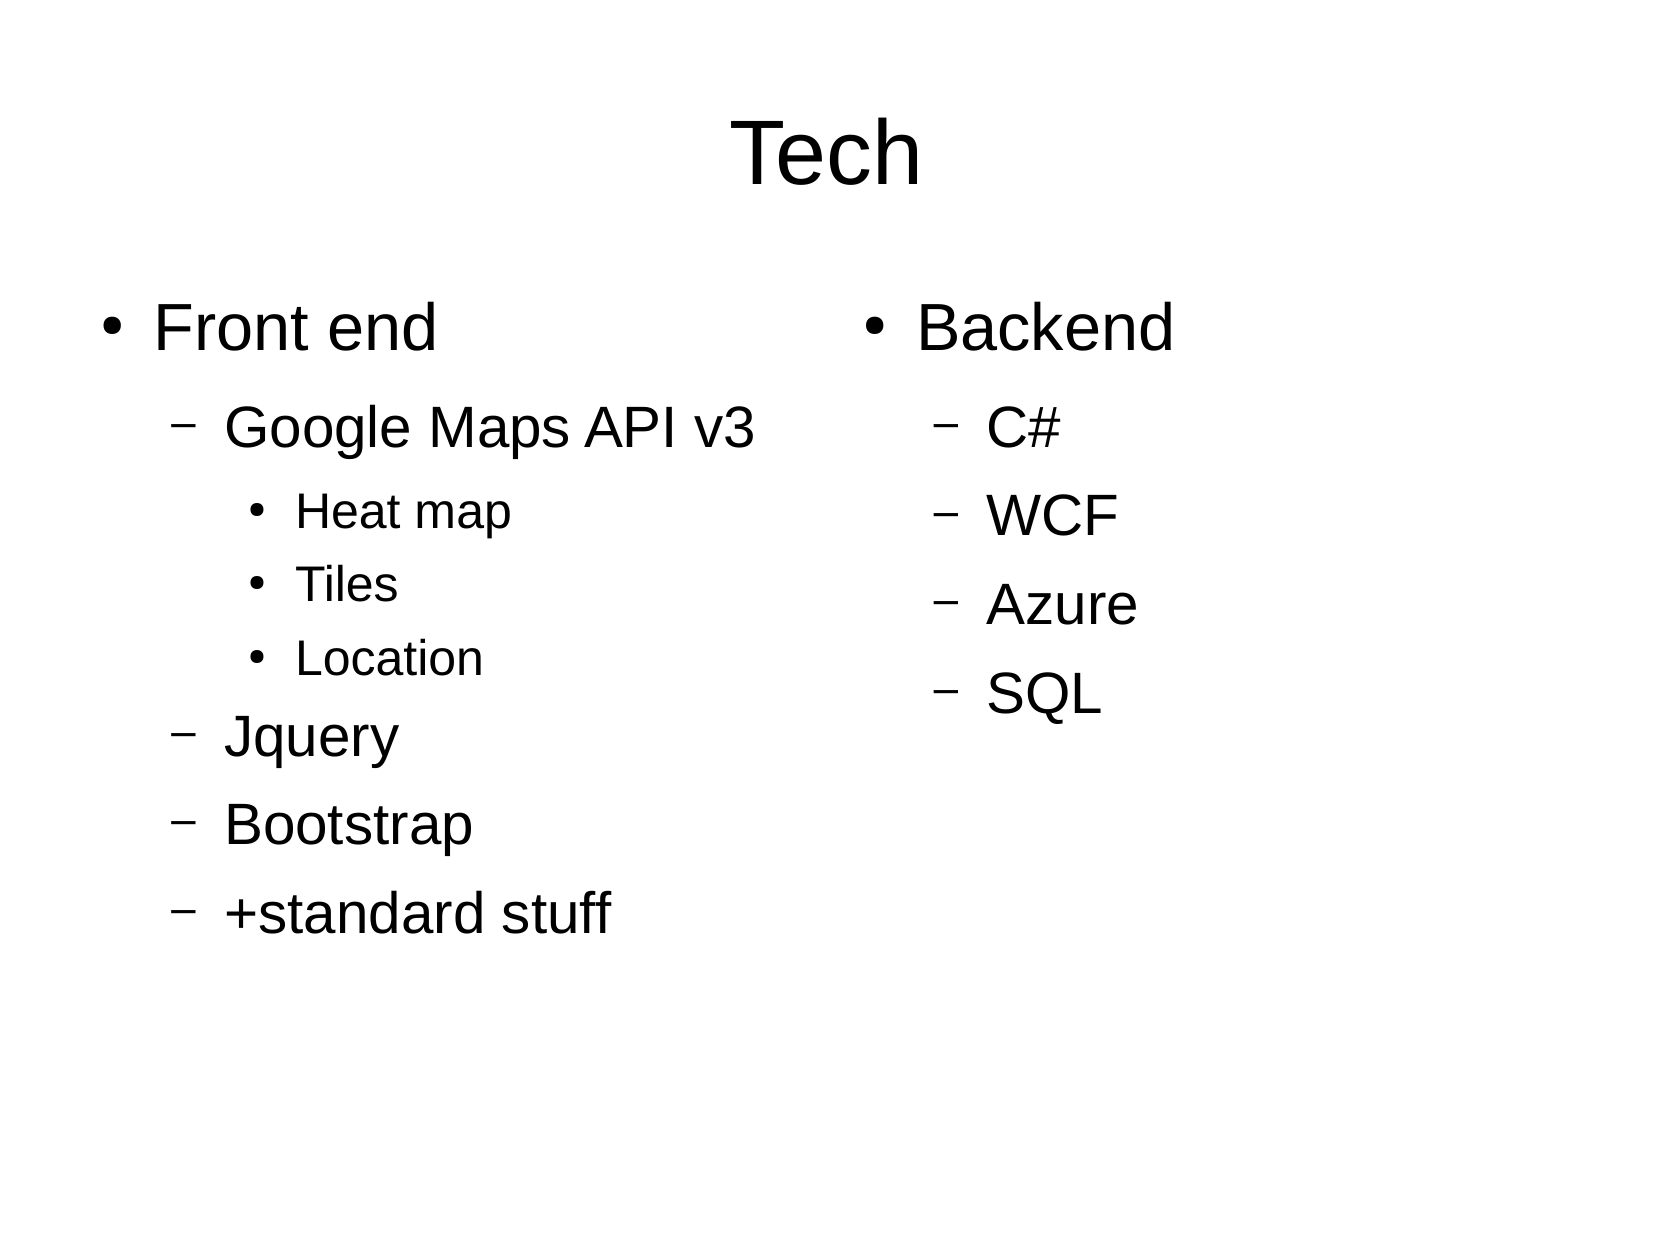

# Tech
Front end
Google Maps API v3
Heat map
Tiles
Location
Jquery
Bootstrap
+standard stuff
Backend
C#
WCF
Azure
SQL